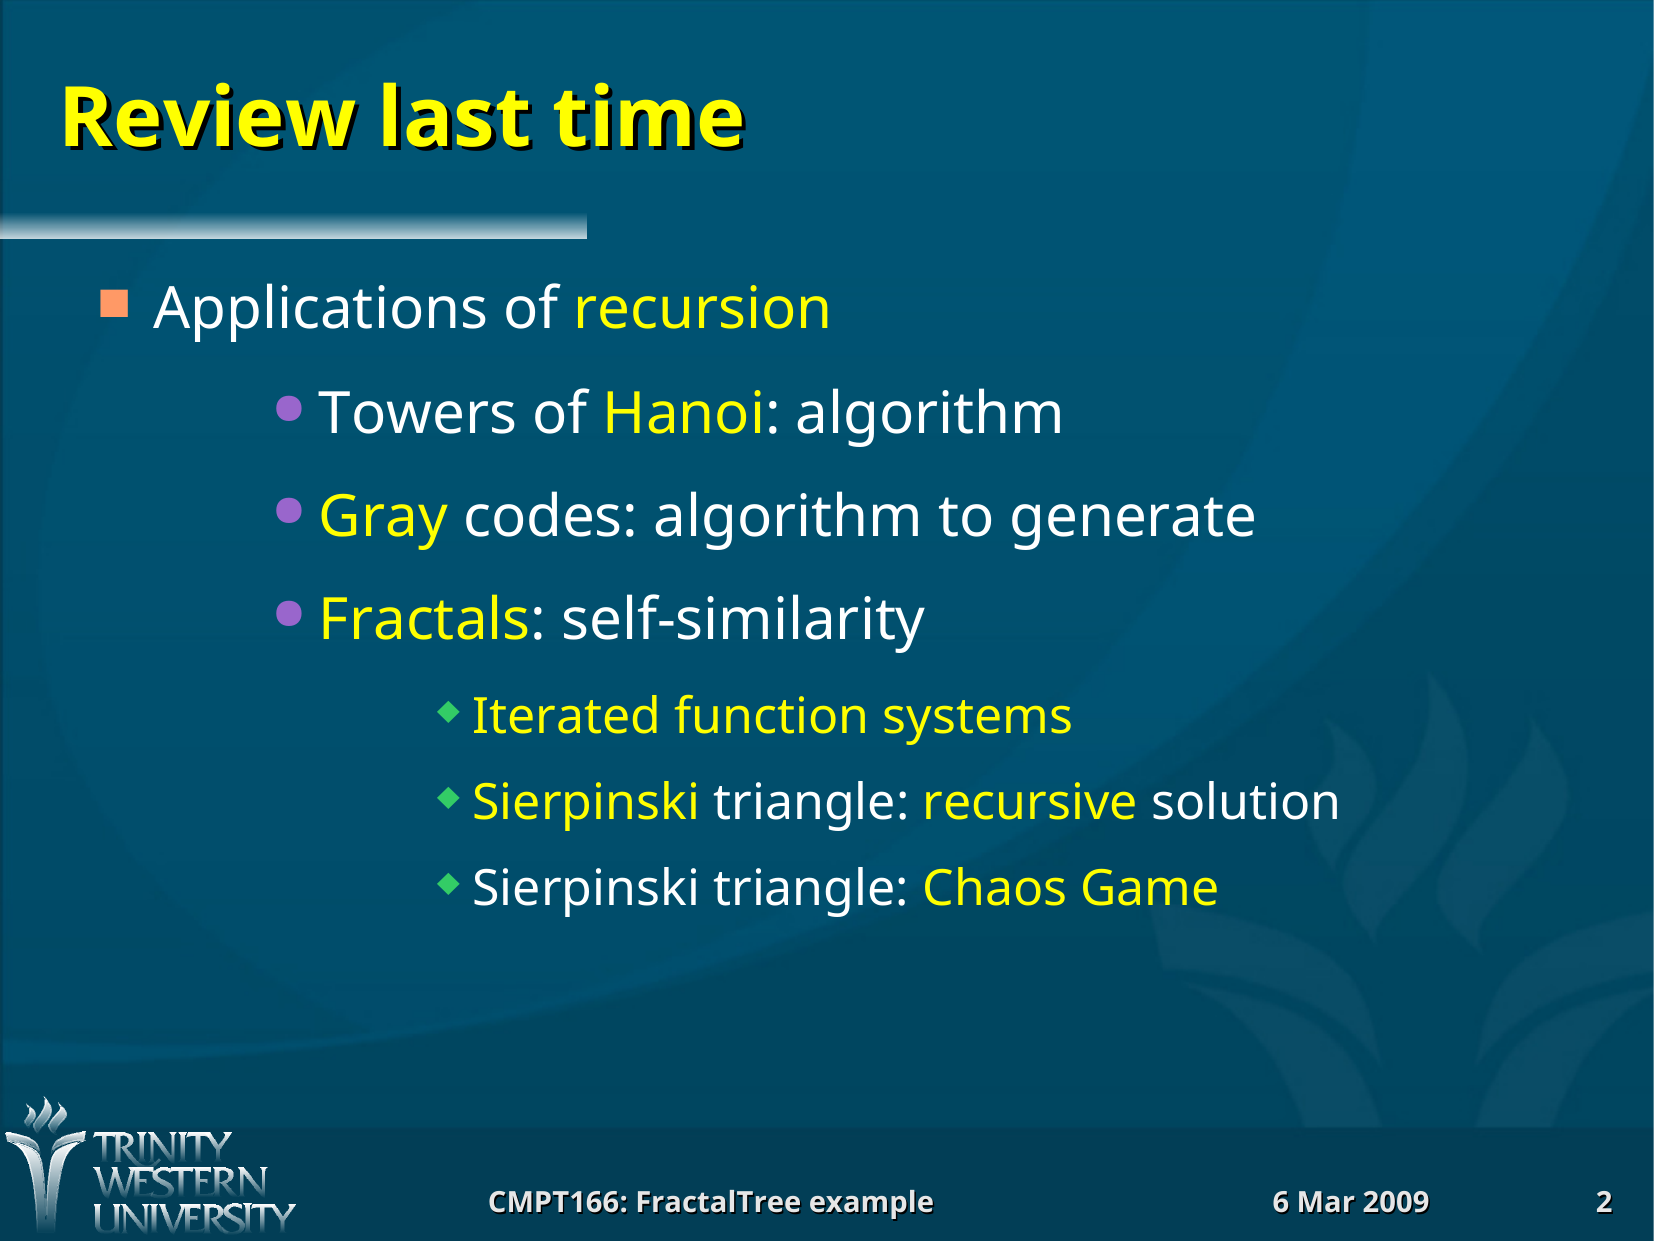

# Review last time
Applications of recursion
Towers of Hanoi: algorithm
Gray codes: algorithm to generate
Fractals: self-similarity
Iterated function systems
Sierpinski triangle: recursive solution
Sierpinski triangle: Chaos Game
CMPT166: FractalTree example
6 Mar 2009
2